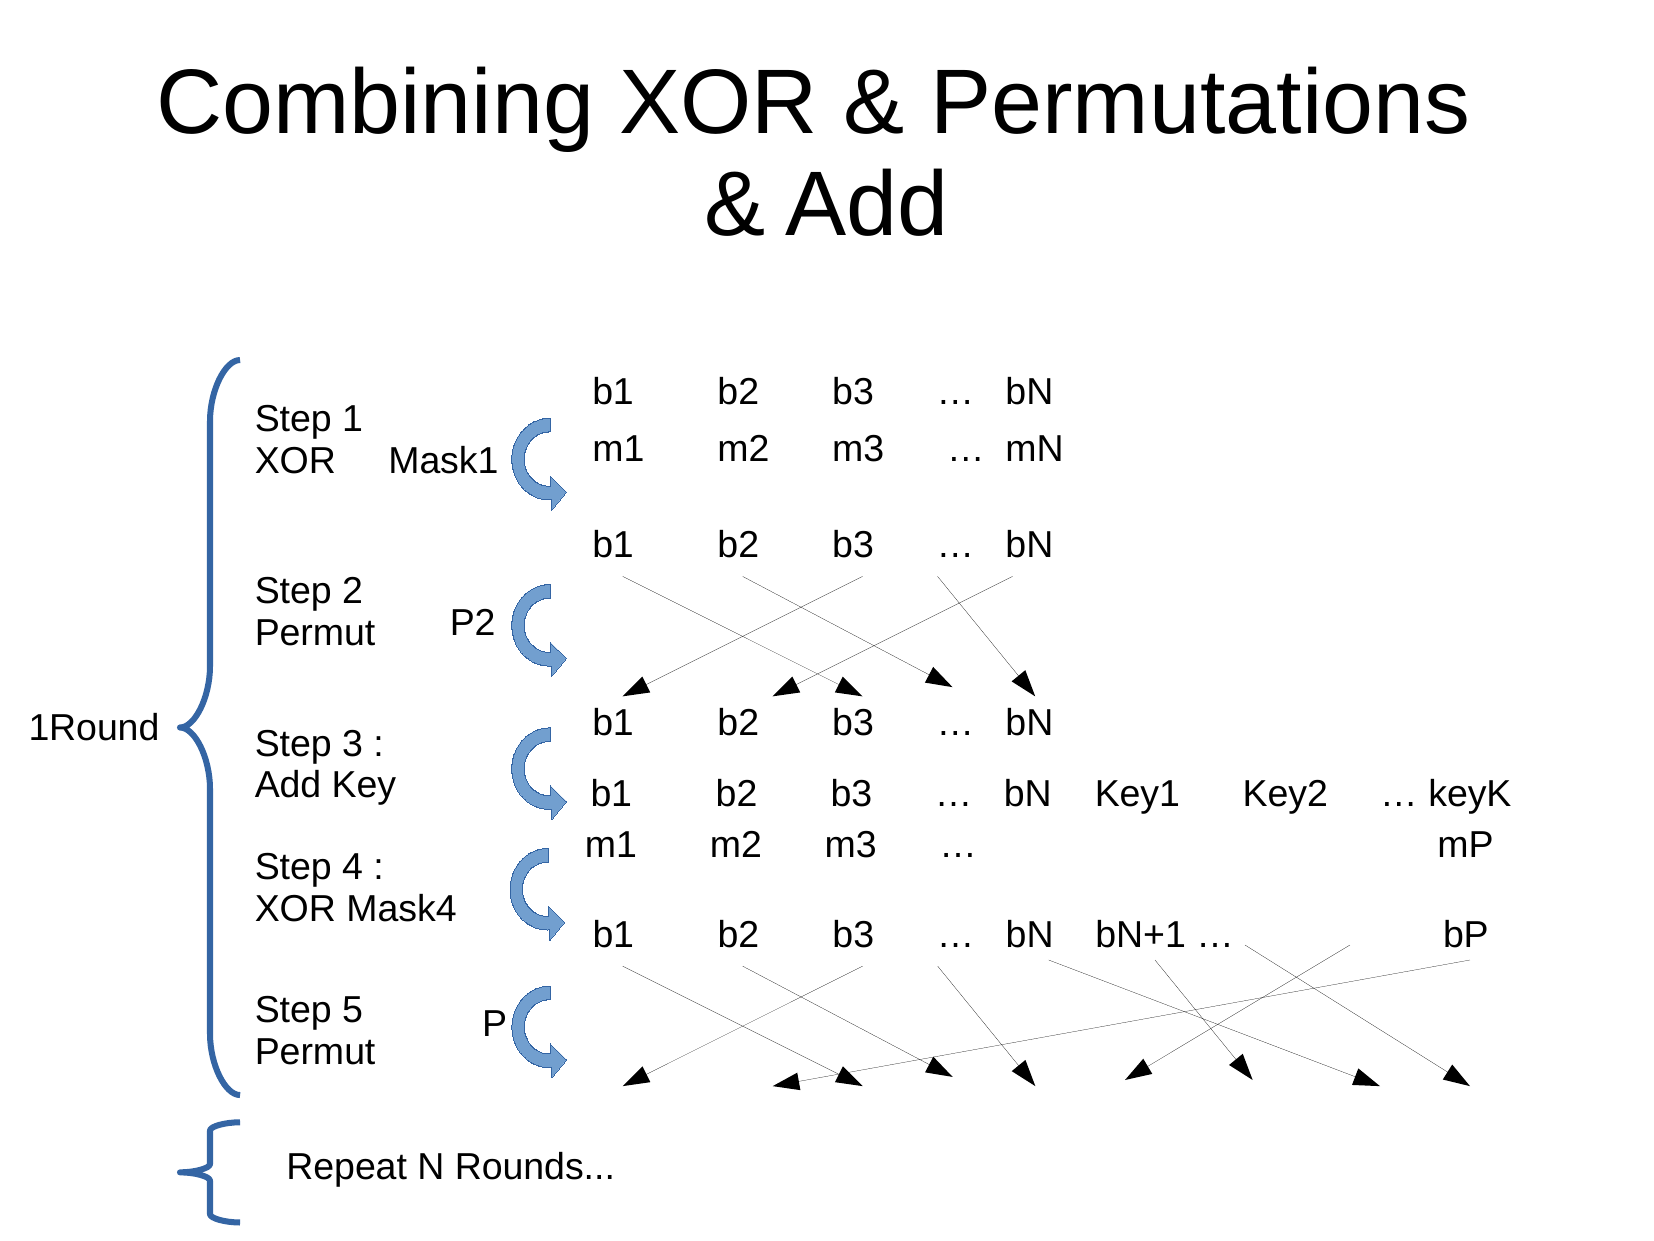

# Combining XOR & Permutations & Add
b1 b2 b3 … bN
Step 1
XOR Mask1
m1 m2 m3 … mN
b1 b2 b3 … bN
Step 2
Permut
P2
1Round
b1 b2 b3 … bN
Step 3 :
Add Key
b1 b2 b3 … bN
Key1 Key2 … keyK
m1 m2 m3 … mP
Step 4 :
XOR Mask4
b1 b2 b3 … bN bN+1 … bP
Step 5
Permut
P
Repeat N Rounds...